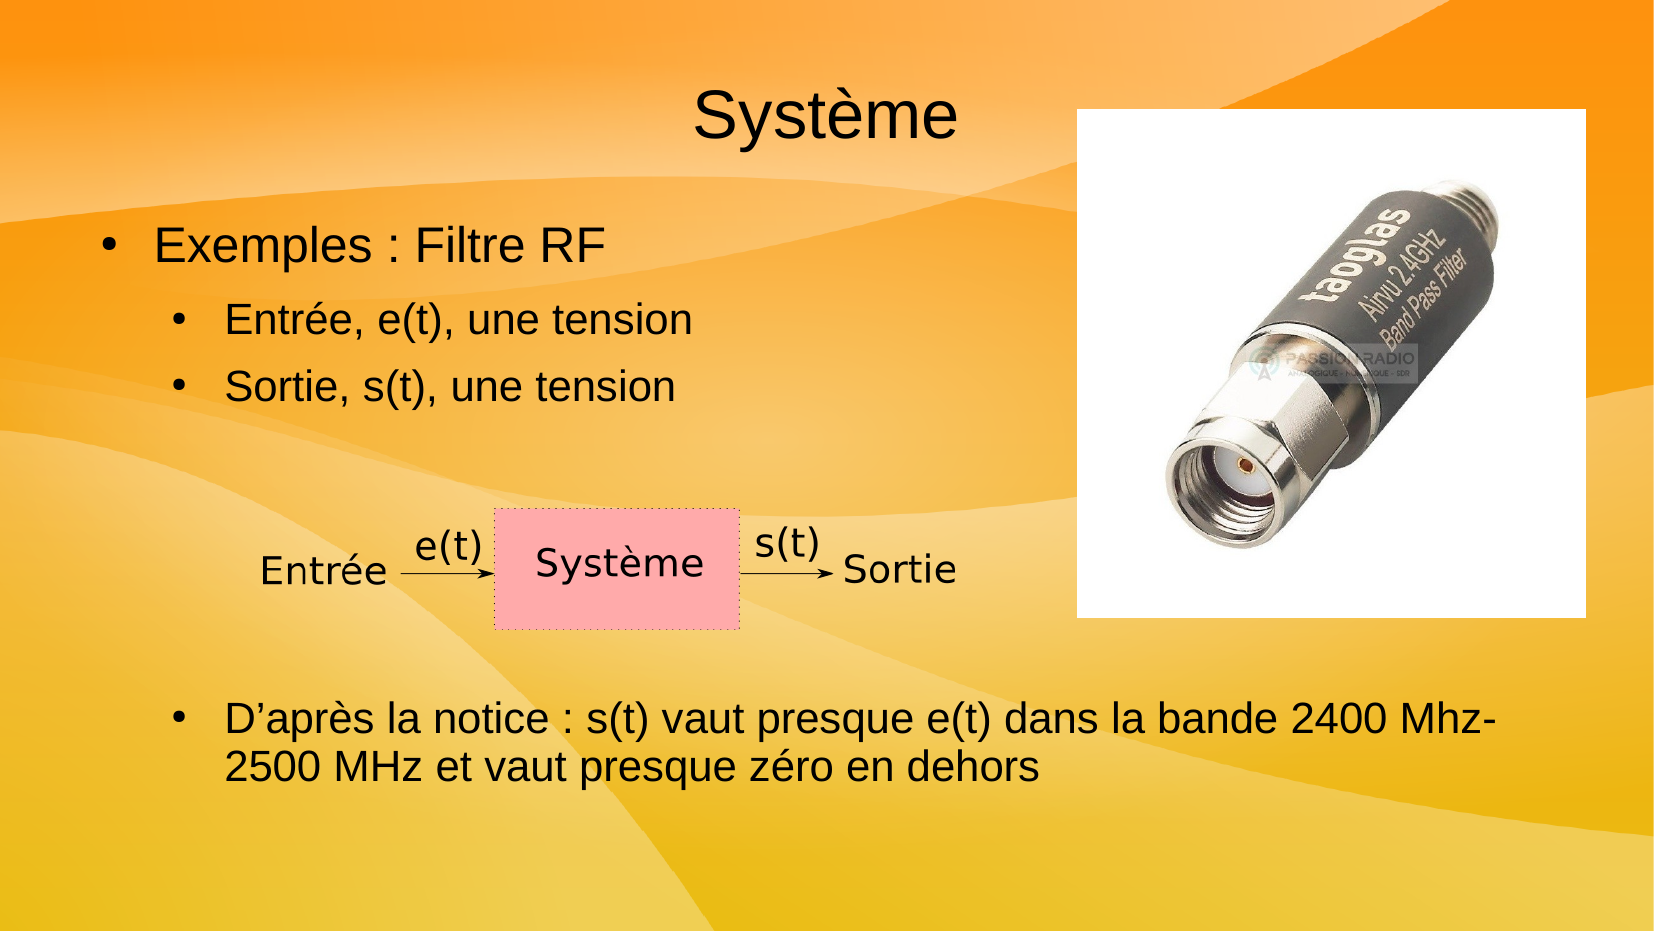

# Système
Exemples : Filtre RF
Entrée, e(t), une tension
Sortie, s(t), une tension
D’après la notice : s(t) vaut presque e(t) dans la bande 2400 Mhz-2500 MHz et vaut presque zéro en dehors